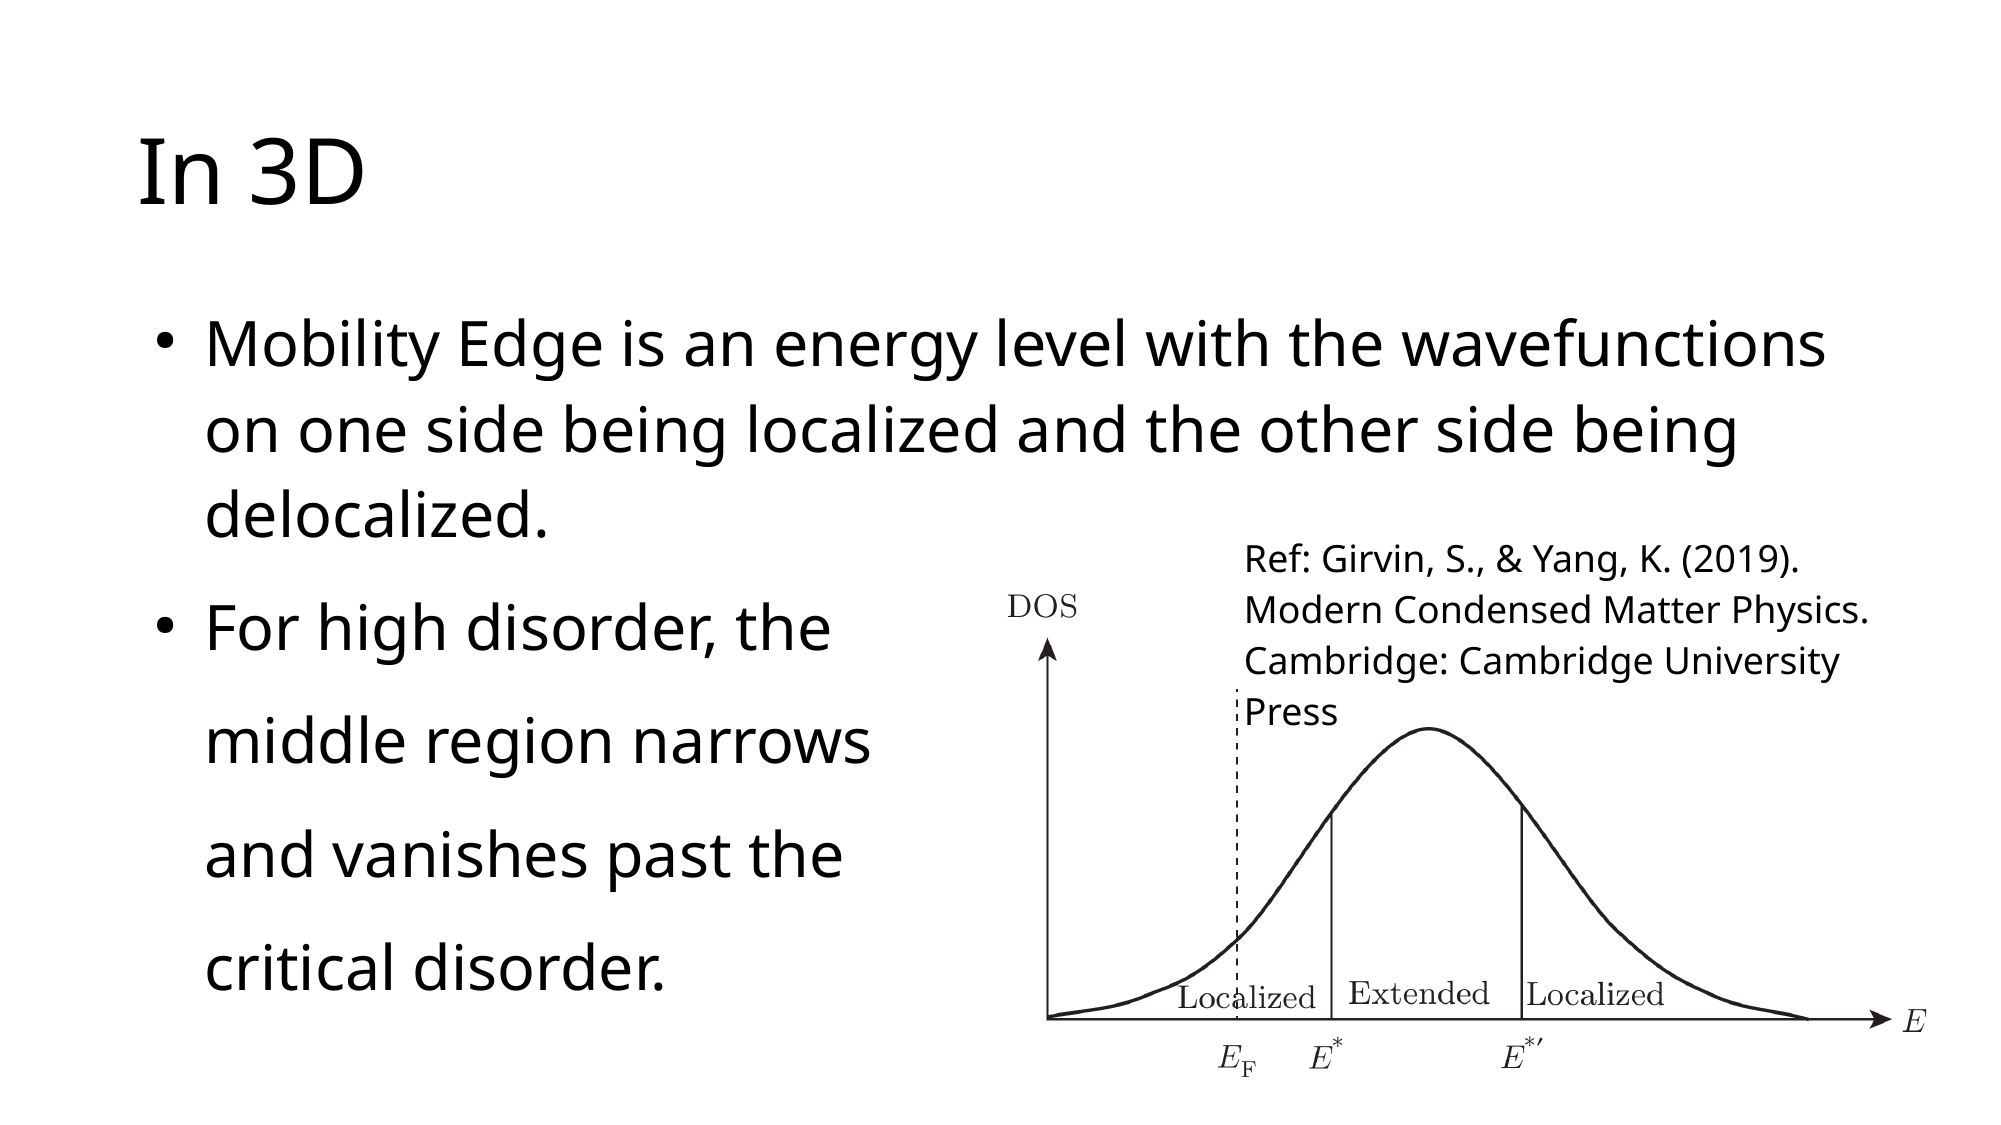

# In 3D
Mobility Edge is an energy level with the wavefunctions on one side being localized and the other side being delocalized.
For high disorder, the
middle region narrows
and vanishes past the
critical disorder.
Ref: Girvin, S., & Yang, K. (2019). Modern Condensed Matter Physics. Cambridge: Cambridge University Press